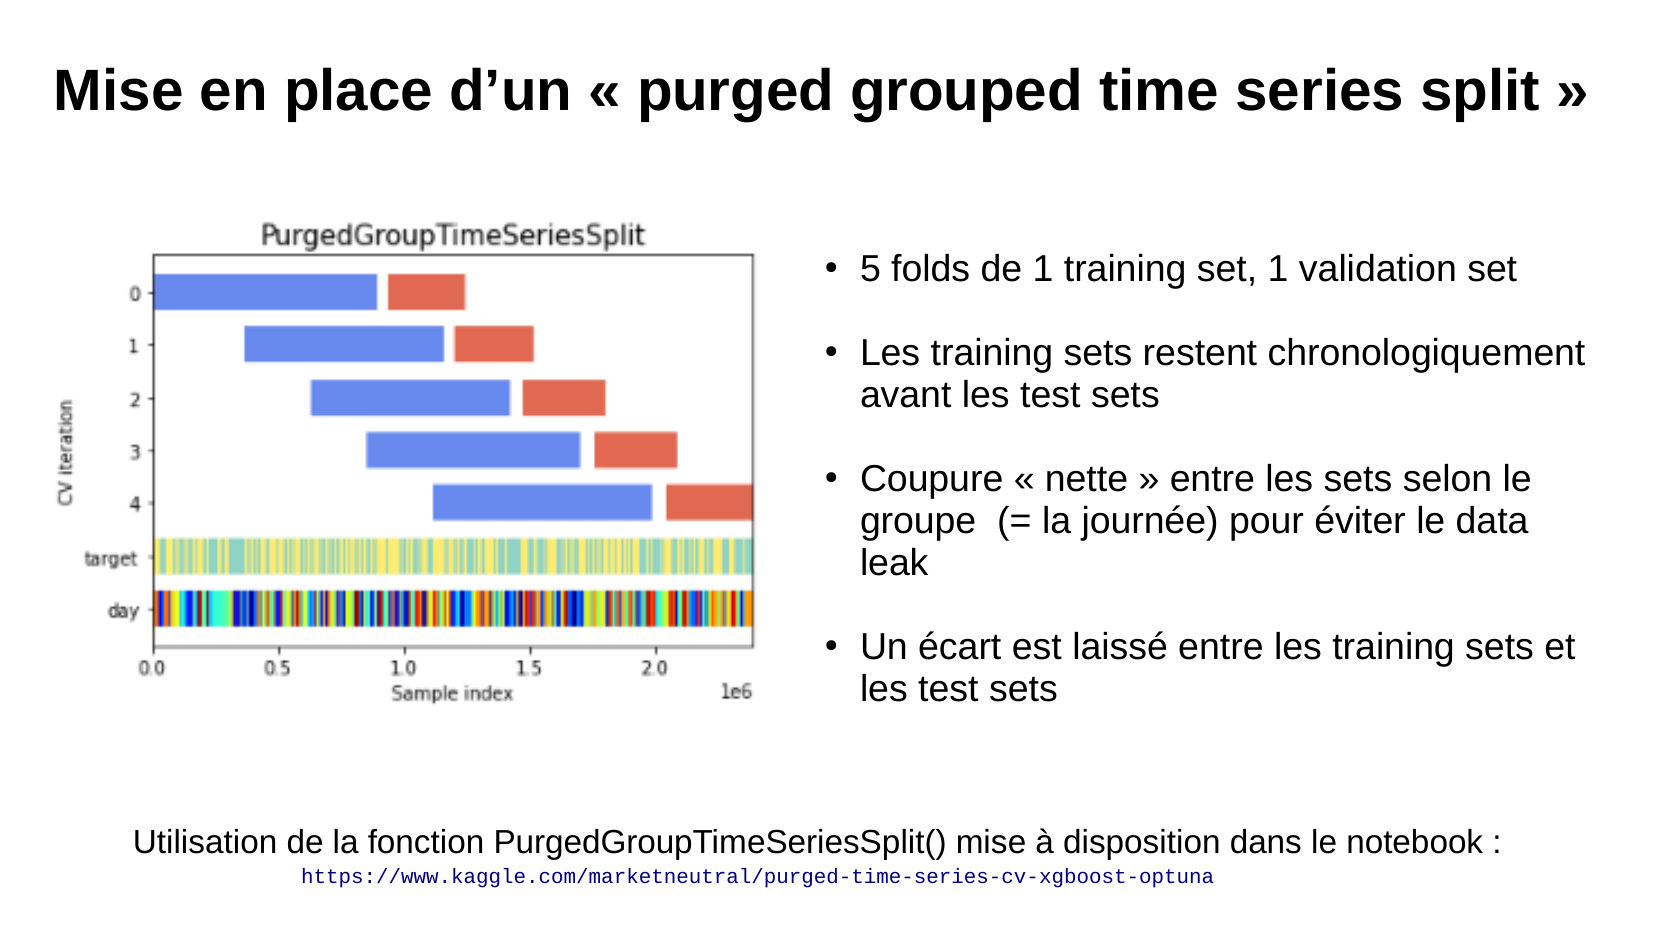

Mise en place d’un « purged grouped time series split »
5 folds de 1 training set, 1 validation set
Les training sets restent chronologiquement avant les test sets
Coupure « nette » entre les sets selon le groupe (= la journée) pour éviter le data leak
Un écart est laissé entre les training sets et les test sets
Utilisation de la fonction PurgedGroupTimeSeriesSplit() mise à disposition dans le notebook :
https://www.kaggle.com/marketneutral/purged-time-series-cv-xgboost-optuna